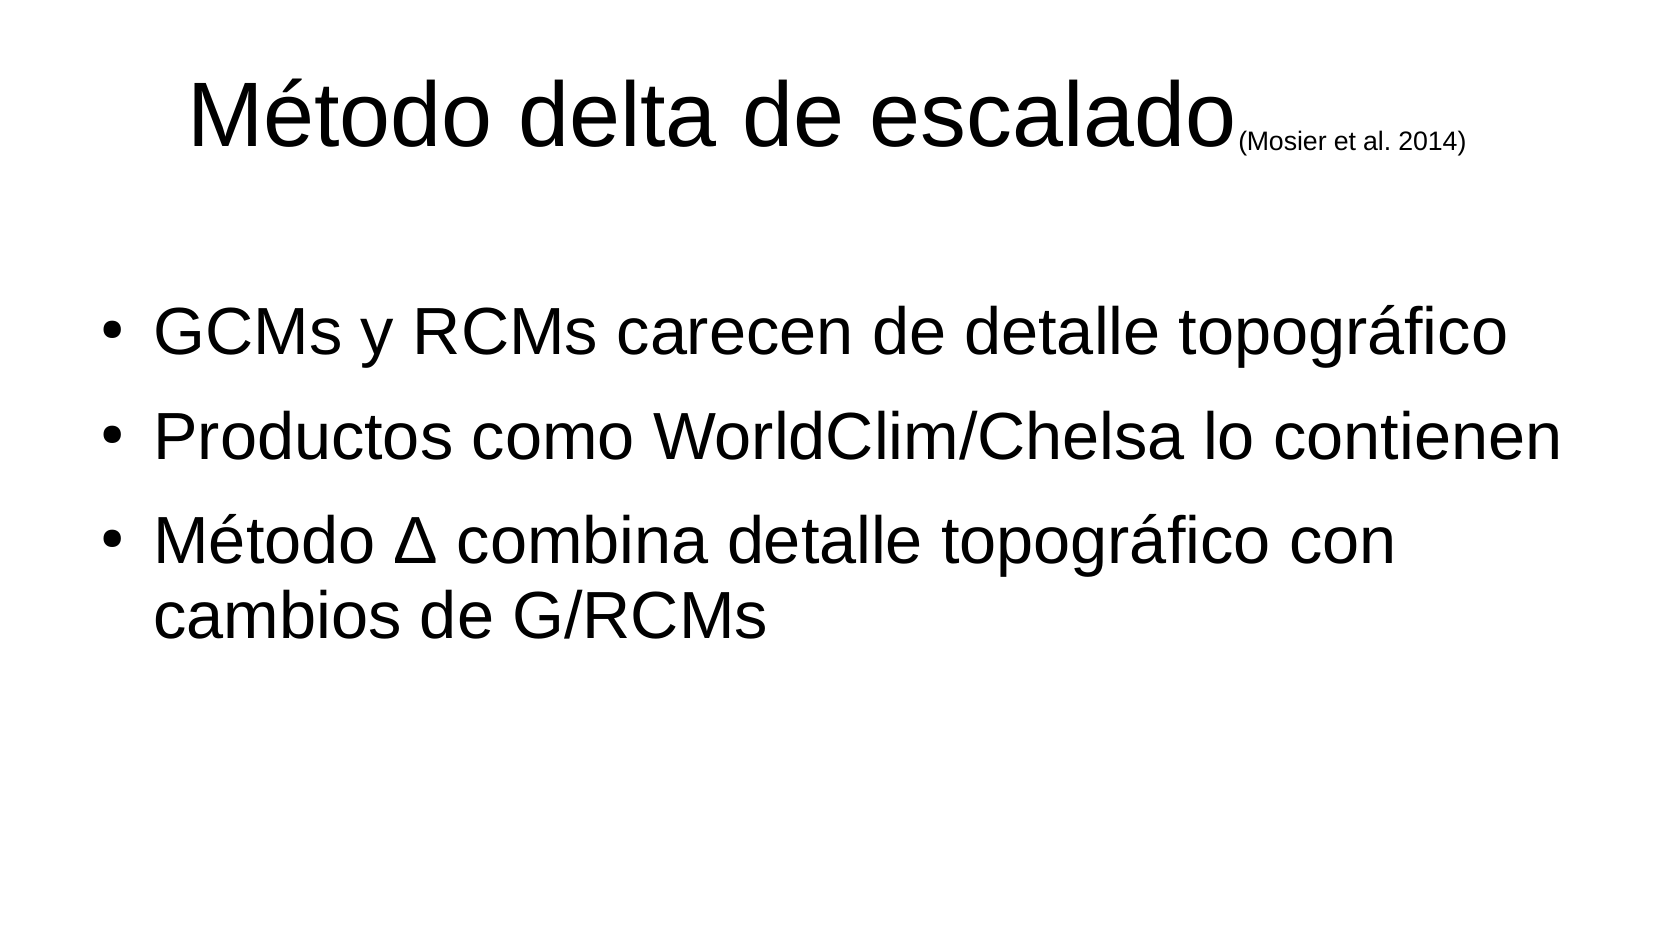

# Método delta de escalado(Mosier et al. 2014)
GCMs y RCMs carecen de detalle topográfico
Productos como WorldClim/Chelsa lo contienen
Método Δ combina detalle topográfico con cambios de G/RCMs